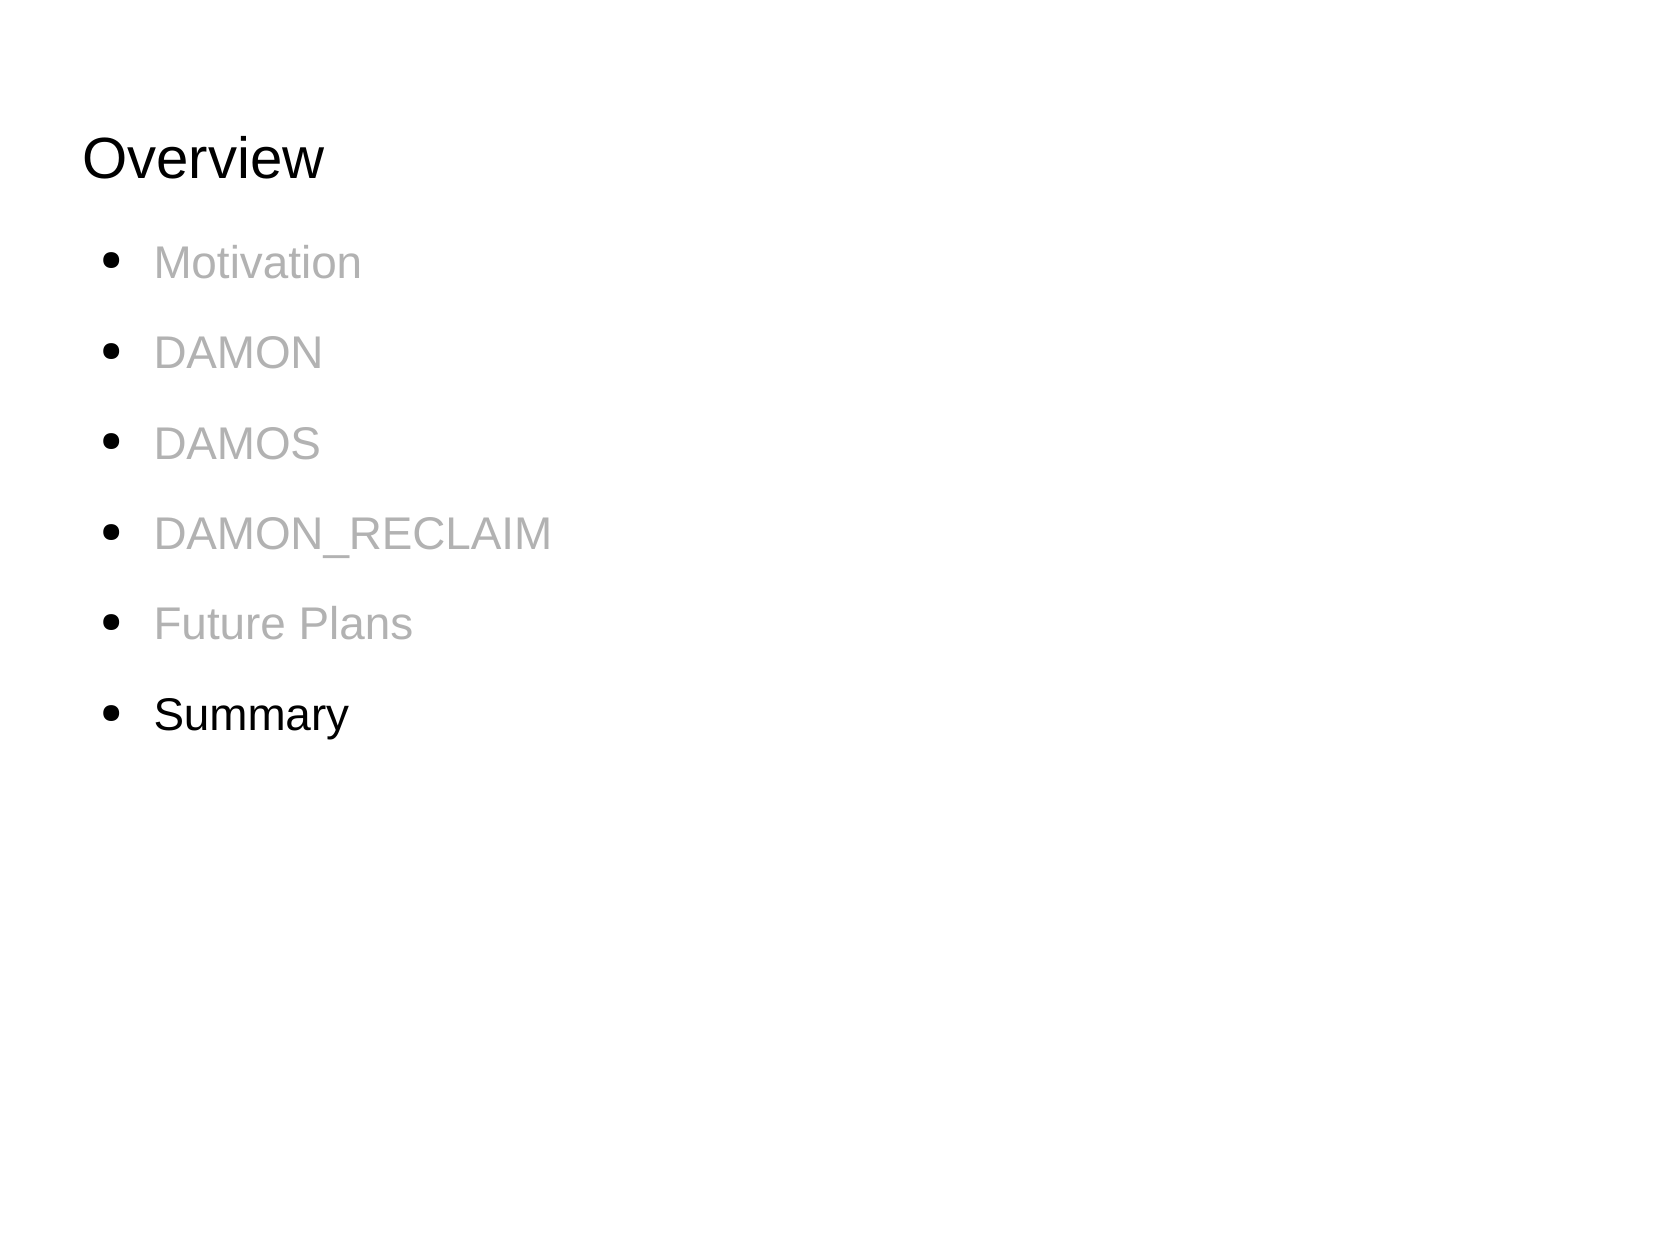

# Overview
Motivation
DAMON
DAMOS
DAMON_RECLAIM
Future Plans
Summary